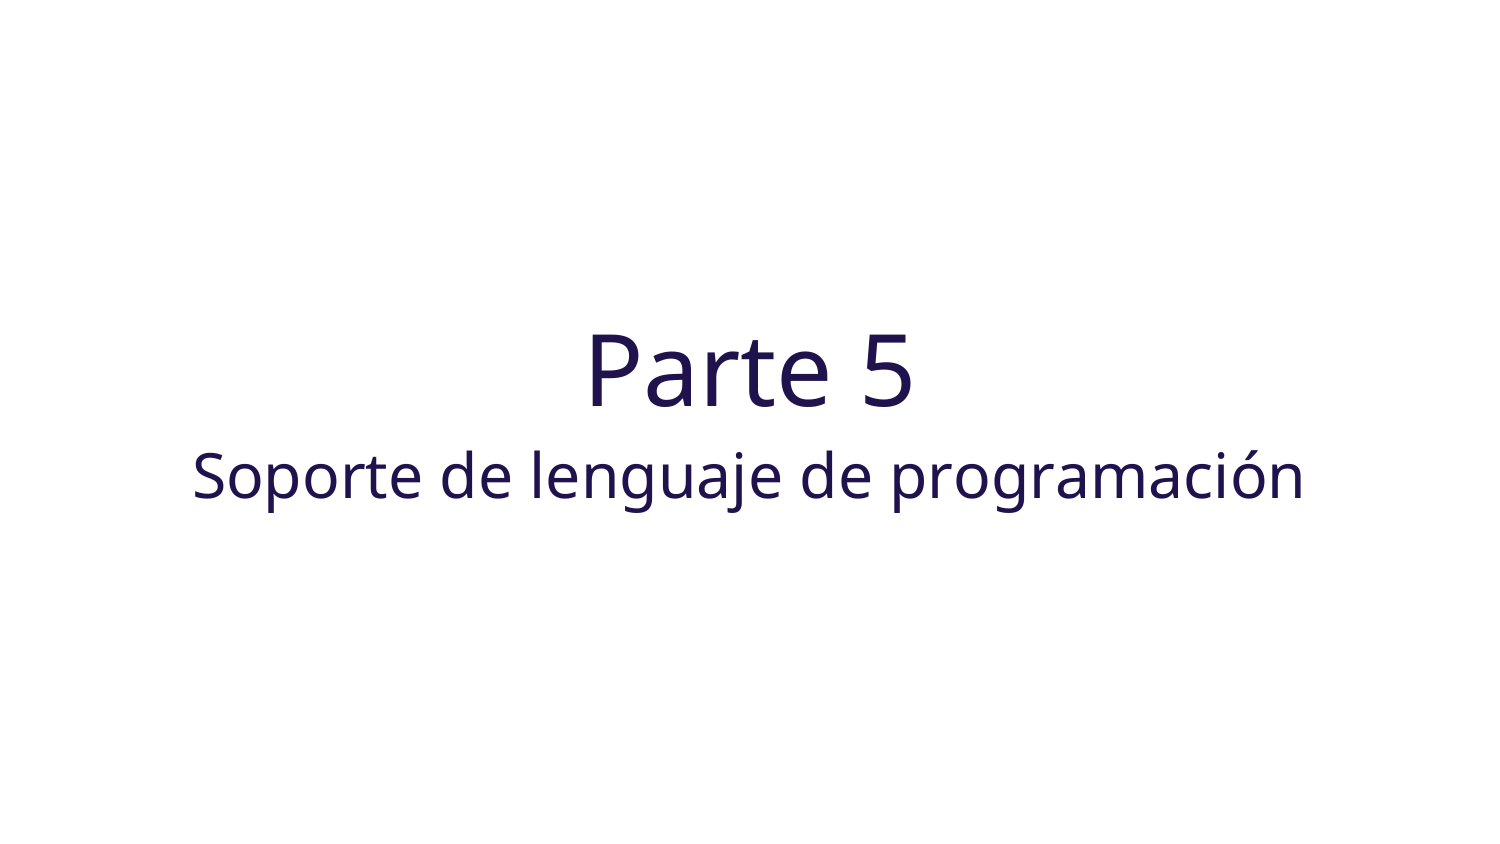

# Parte 5
Soporte de lenguaje de programación